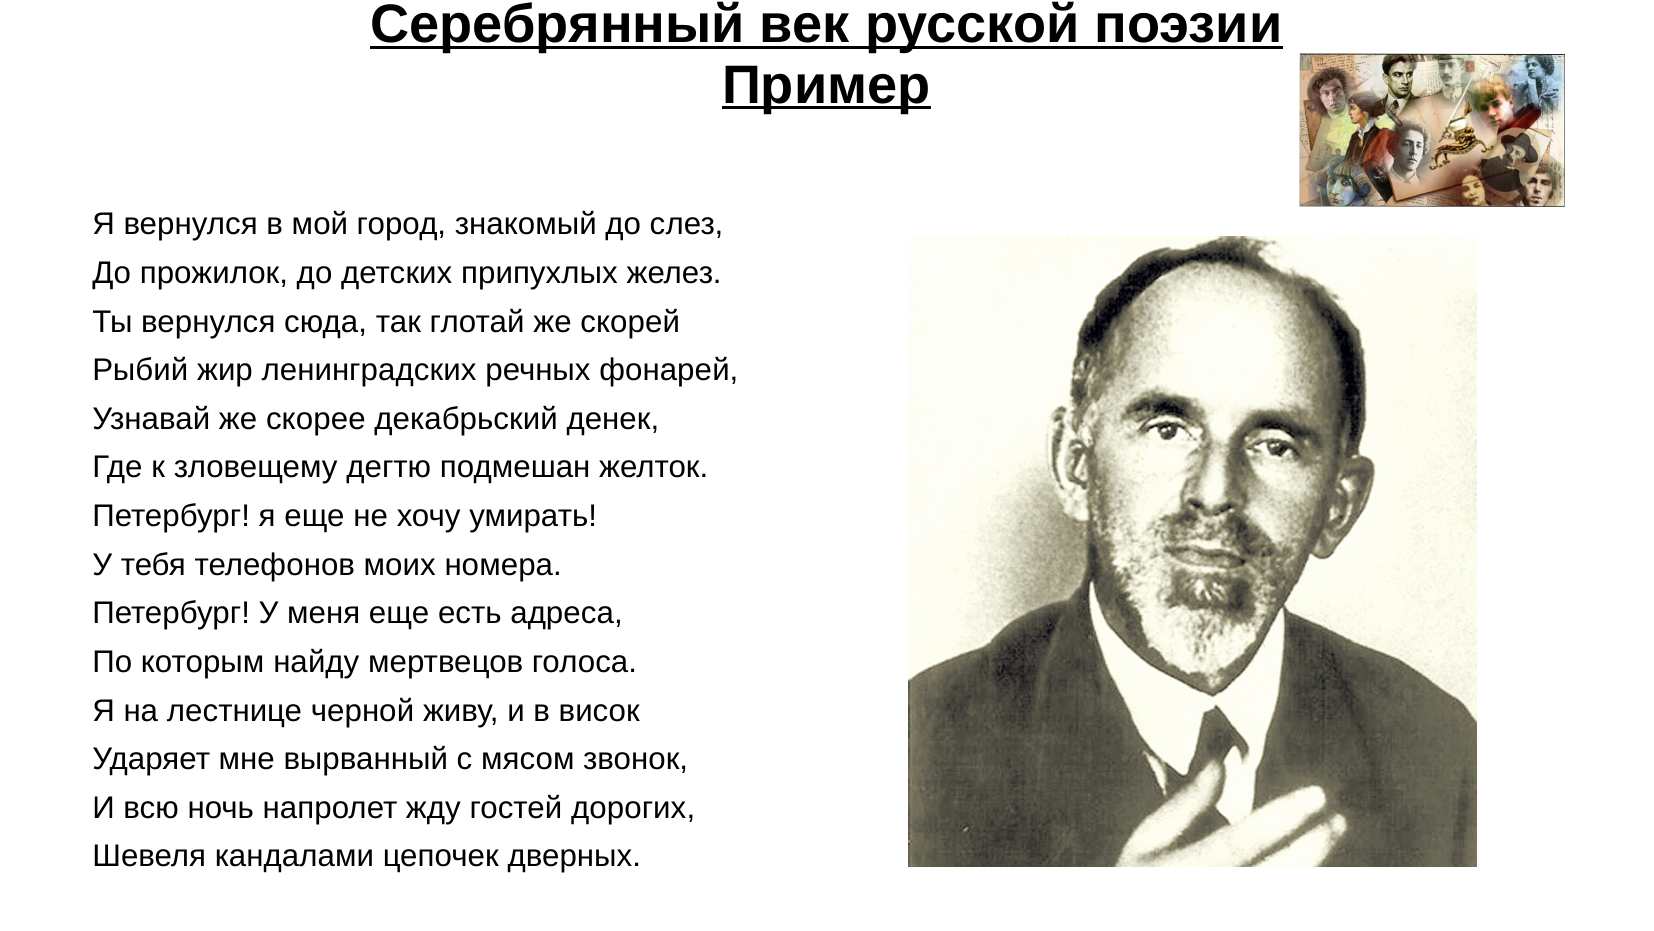

Серебрянный век русской поэзии
Пример
#
Я вернулся в мой город, знакомый до слез,
До прожилок, до детских припухлых желез.
Ты вернулся сюда, так глотай же скорей
Рыбий жир ленинградских речных фонарей,
Узнавай же скорее декабрьский денек,
Где к зловещему дегтю подмешан желток.
Петербург! я еще не хочу умирать!
У тебя телефонов моих номера.
Петербург! У меня еще есть адреса,
По которым найду мертвецов голоса.
Я на лестнице черной живу, и в висок
Ударяет мне вырванный с мясом звонок,
И всю ночь напролет жду гостей дорогих,
Шевеля кандалами цепочек дверных.